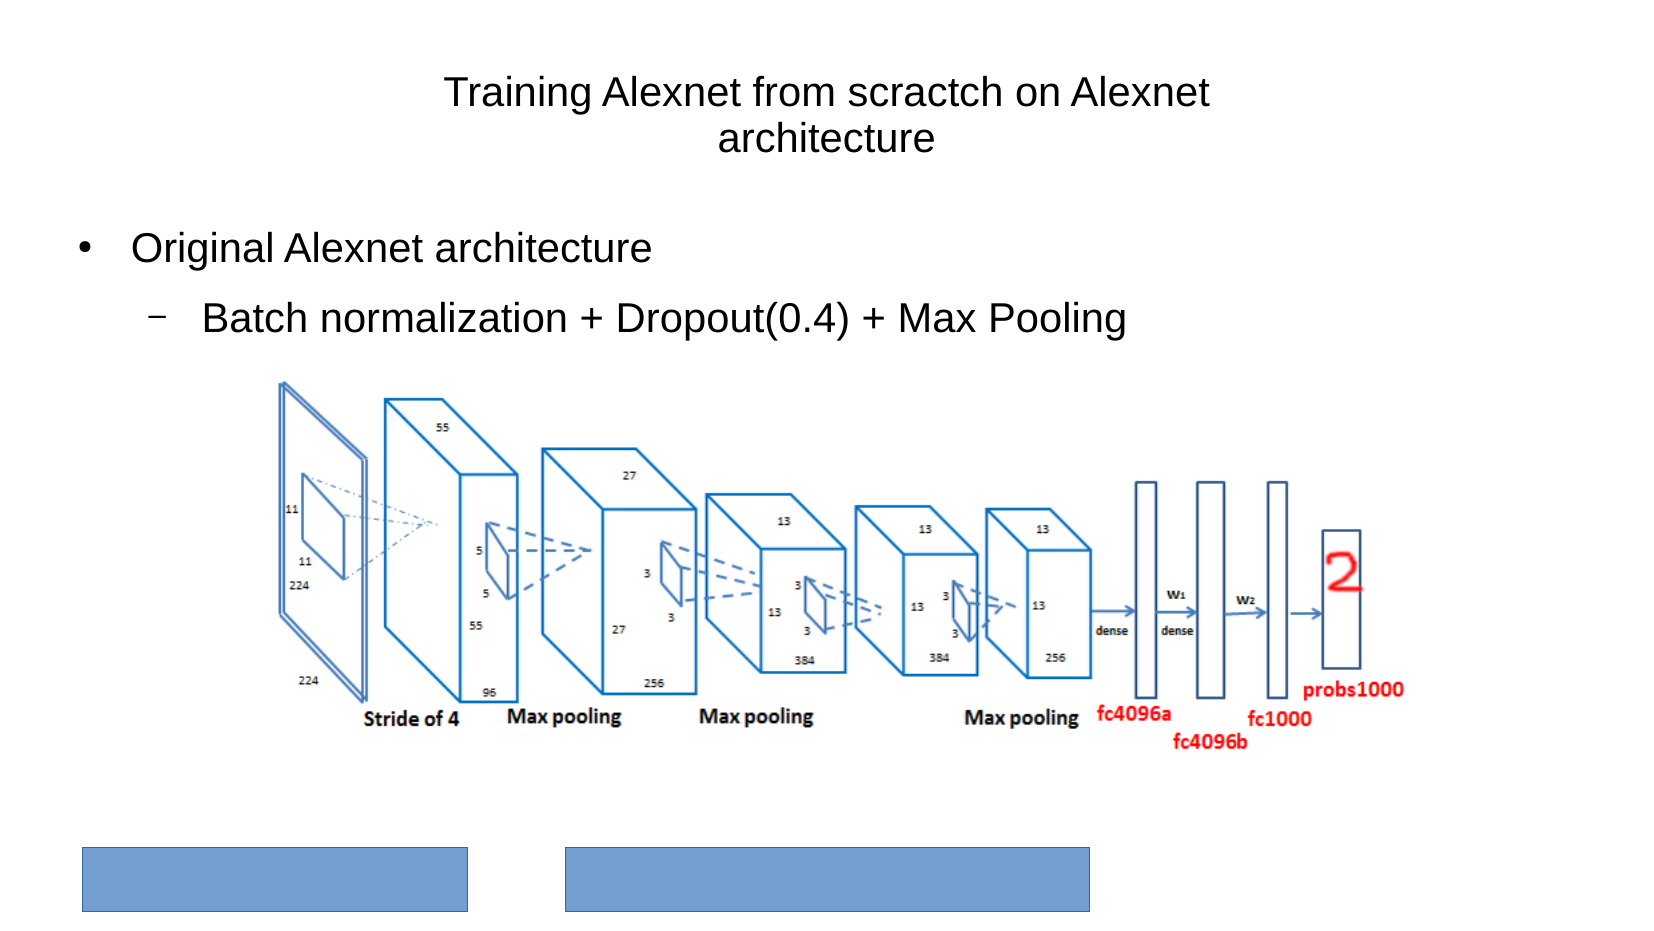

# Training Alexnet from scractch on Alexnet architecture
Original Alexnet architecture
Batch normalization + Dropout(0.4) + Max Pooling